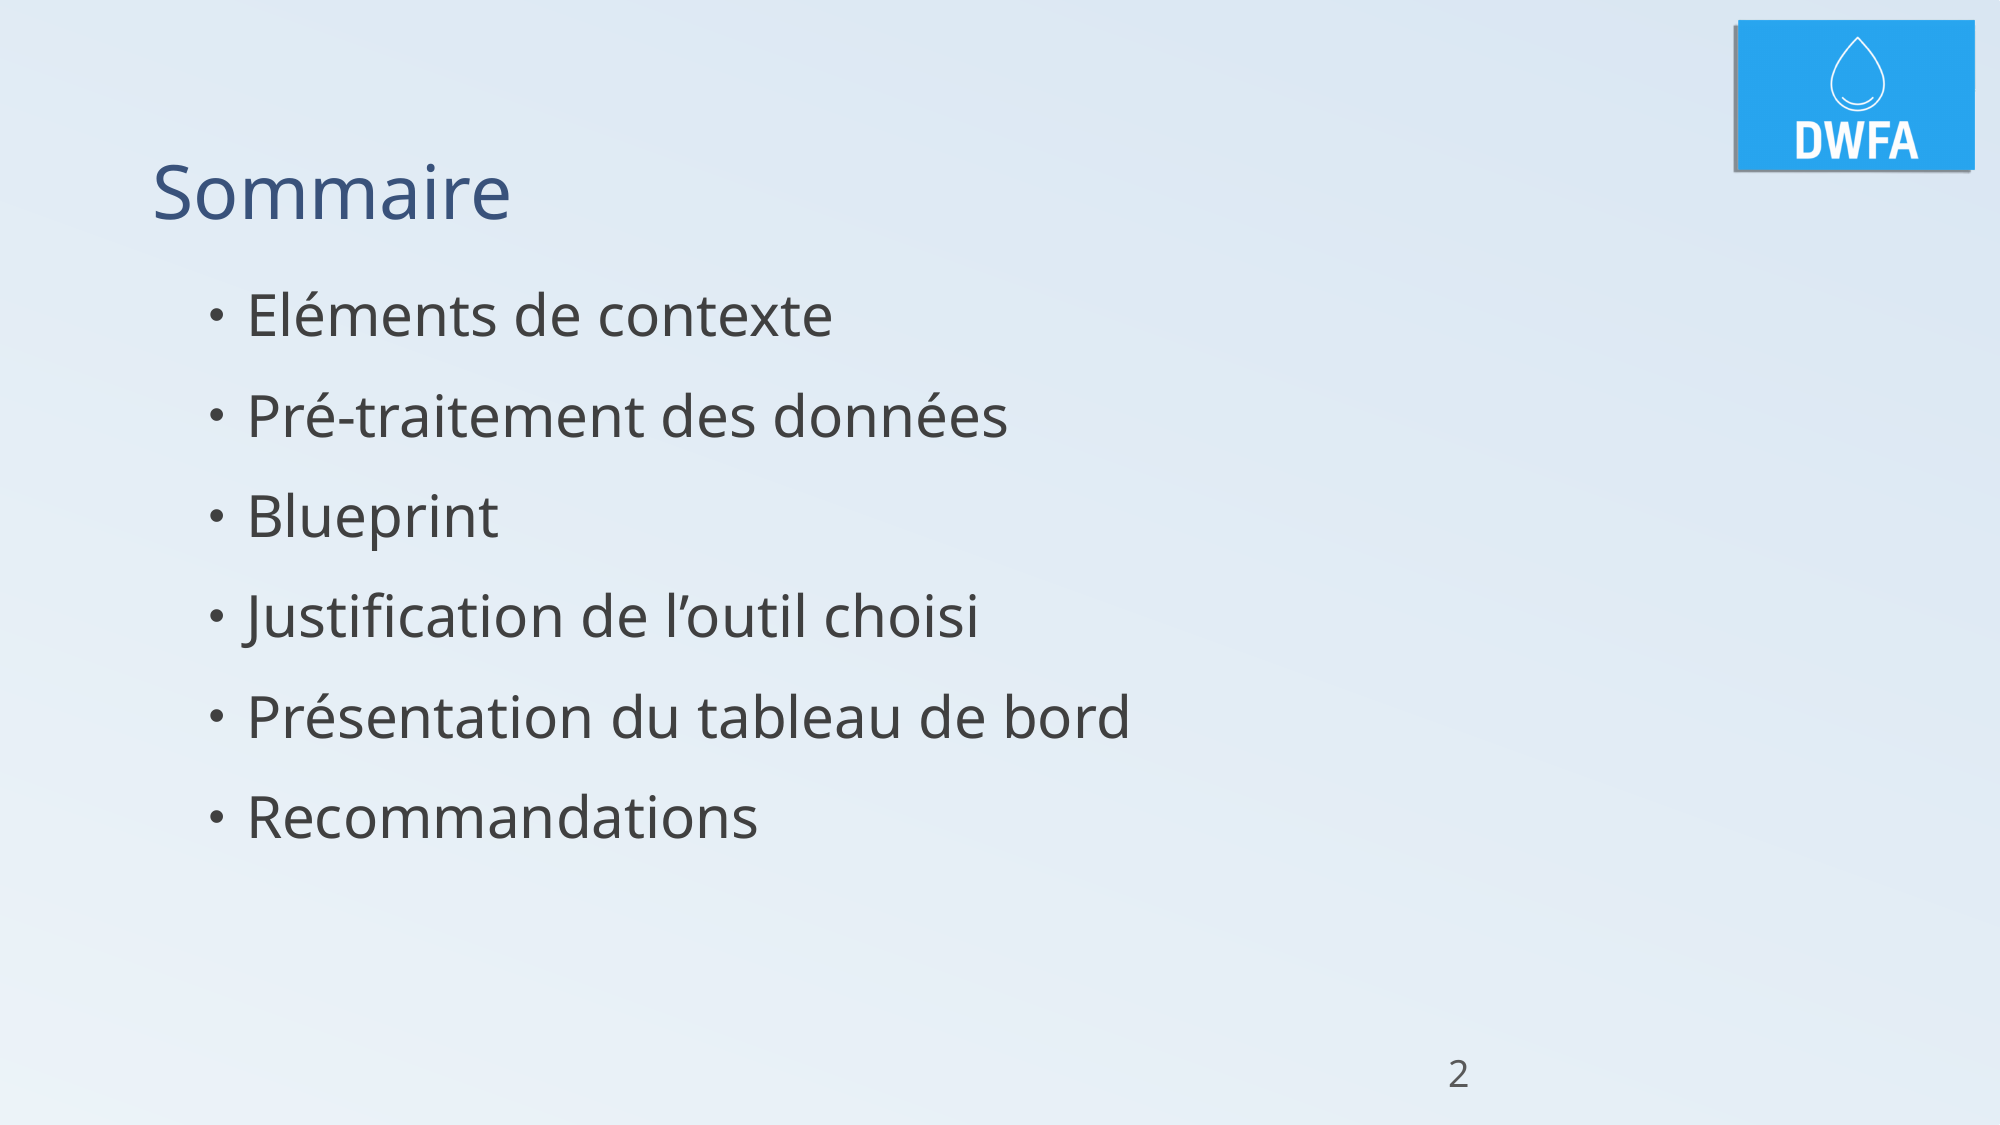

# Sommaire
Eléments de contexte
Pré-traitement des données
Blueprint
Justification de l’outil choisi
Présentation du tableau de bord
Recommandations